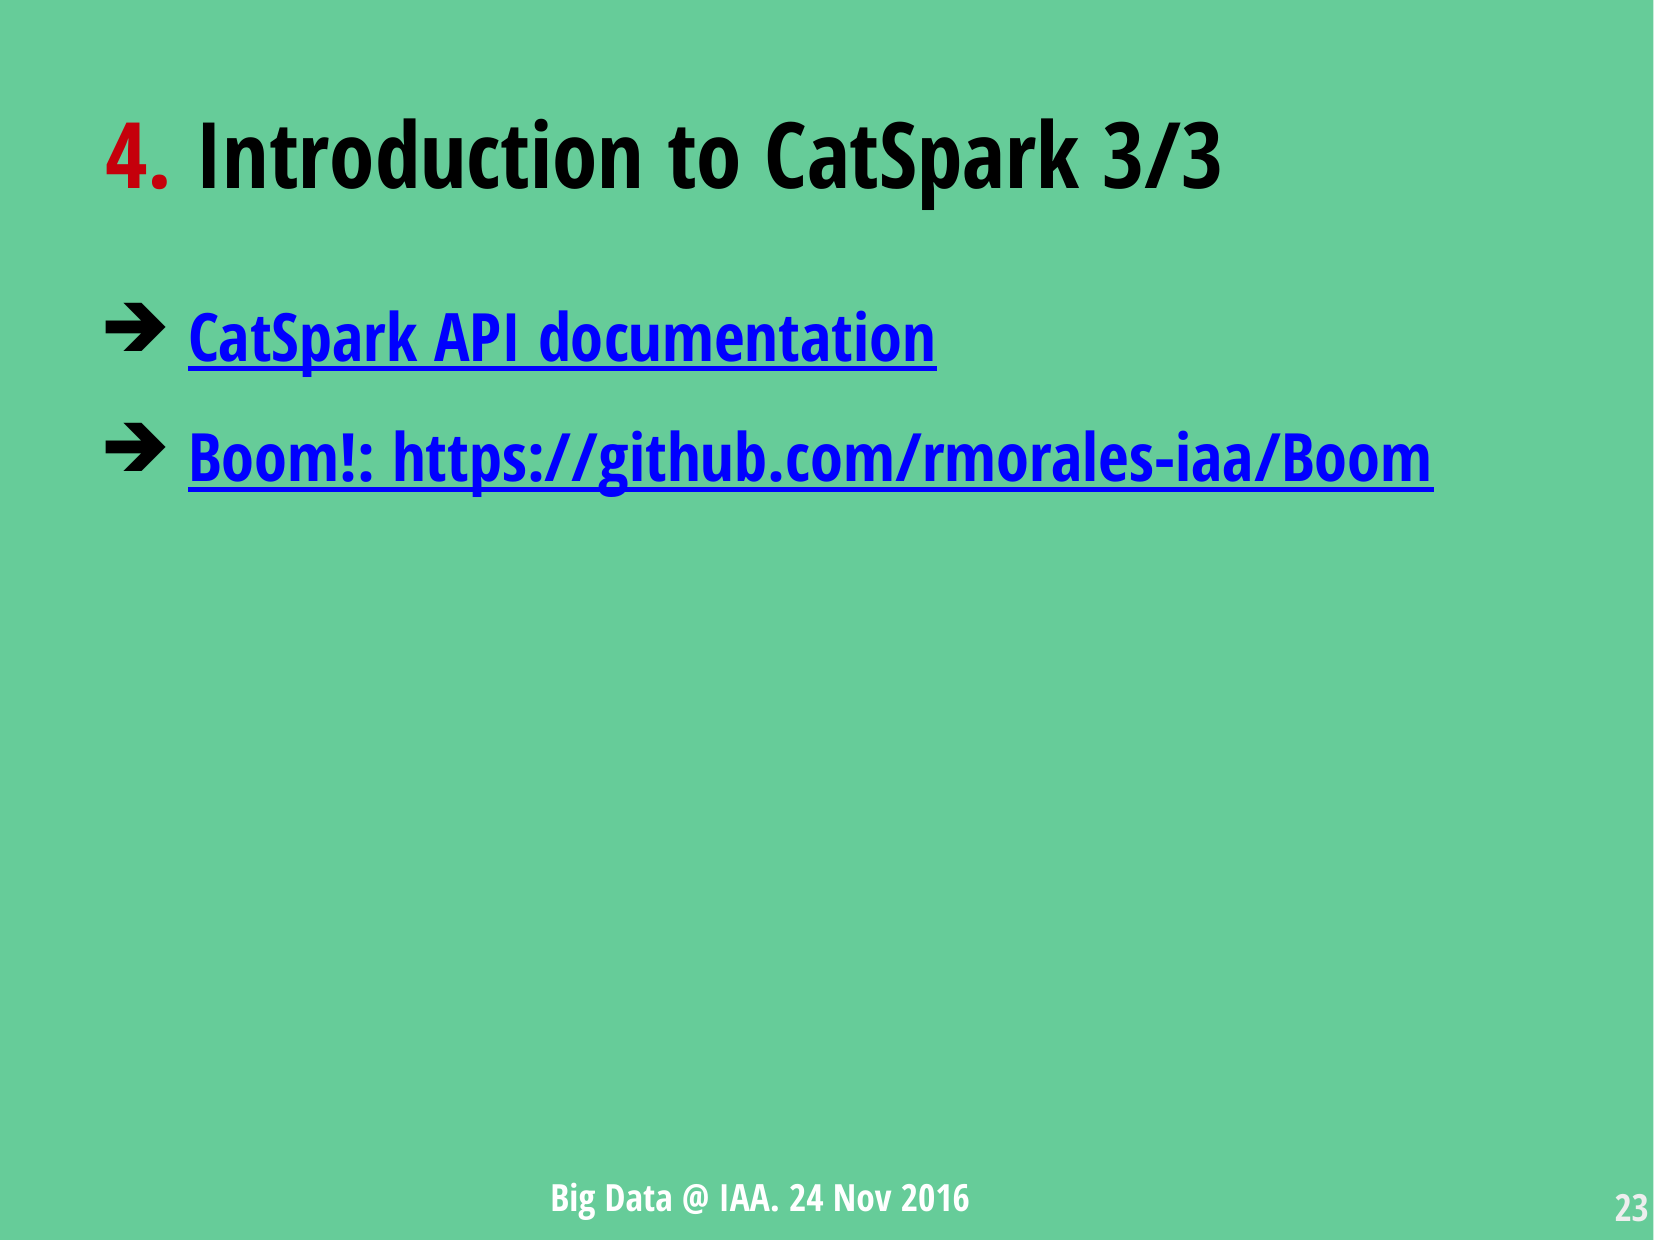

# 4. Introduction to CatSpark 3/3
 CatSpark API documentation
 Boom!: https://github.com/rmorales-iaa/Boom
Big Data @ IAA. 24 Nov 2016
23